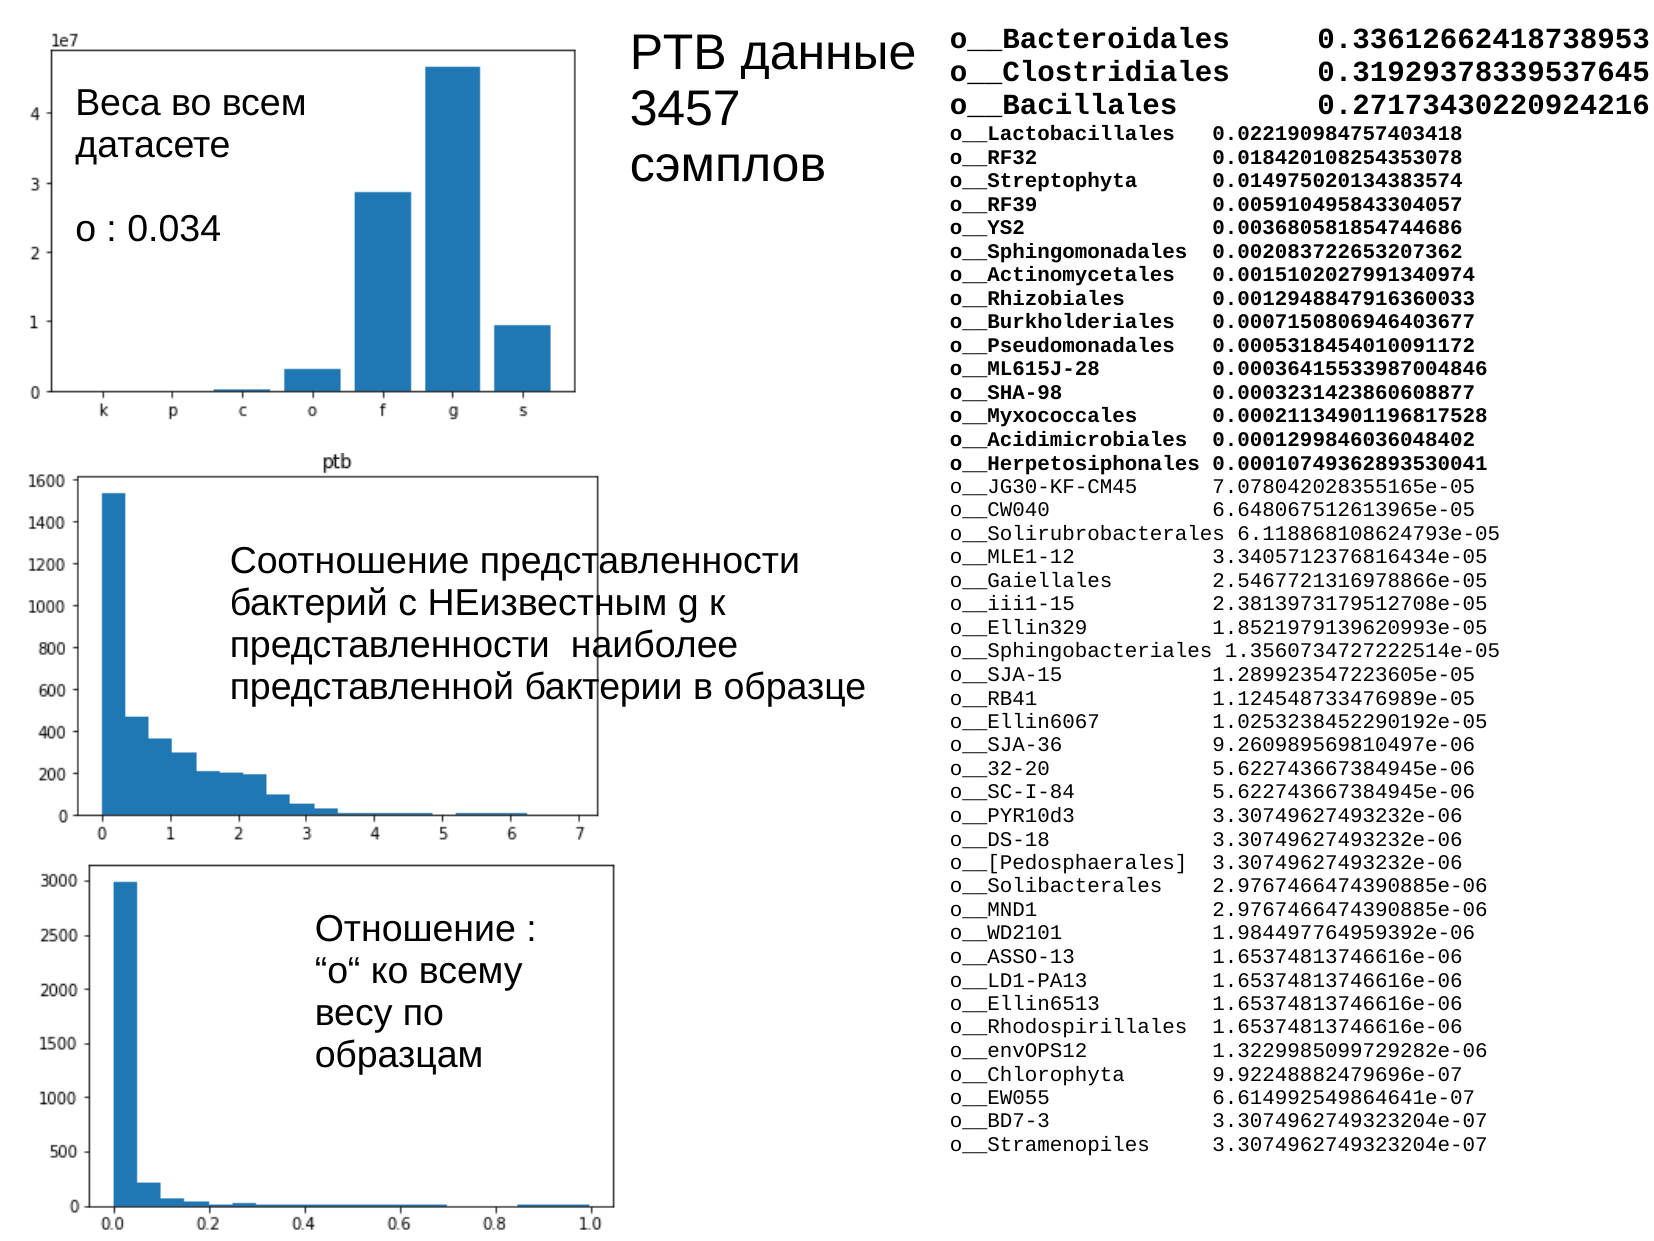

o__Bacteroidales 1132
o__Bacillales 2454
o__Clostridiales 30195
o__RF32 221
o__Actinomycetales 128
o__RF39 159
o__Streptophyta 328
o__YS2 152
o__Sphingomonadales 116
o__Rhizobiales 120
o__ML615J-28 14
o__CW040 24
o__SHA-98 105
o__Lactobacillales 104
o__Pseudomonadales 31
o__Solirubrobacterales 11
o__Burkholderiales 47
o__WD2101 1
o__MND1 3
o__Myxococcales 10
o__Acidimicrobiales 8
o__SC-I-84 2
o__JG30-KF-CM45 3
o__EW055 2
o__ASSO-13 1
o__SJA-15 1
o__Ellin6067 4
o__RB41 3
o__iii1-15 6
o__LD1-PA13 1
o__[Pedosphaerales] 1
o__envOPS12 1
o__Ellin6513 1
o__DS-18 1
o__MLE1-12 7
o__BD7-3 1
o__Sphingobacteriales 1
o__Ellin329 3
o__Herpetosiphonales 1
o__Gaiellales 2
o__Solibacterales 1
o__32-20 2
o__SJA-36 1
o__Stramenopiles 1
o__Rhodospirillales 1
o__PYR10d3 1
o__Chlorophyta 1
PTB данные
3457 сэмплов
o__Bacteroidales 0.33612662418738953
o__Clostridiales 0.31929378339537645
o__Bacillales 0.27173430220924216
o__Lactobacillales 0.022190984757403418
o__RF32 0.018420108254353078
o__Streptophyta 0.014975020134383574
o__RF39 0.005910495843304057
o__YS2 0.003680581854744686
o__Sphingomonadales 0.002083722653207362
o__Actinomycetales 0.0015102027991340974
o__Rhizobiales 0.0012948847916360033
o__Burkholderiales 0.0007150806946403677
o__Pseudomonadales 0.0005318454010091172
o__ML615J-28 0.00036415533987004846
o__SHA-98 0.0003231423860608877
o__Myxococcales 0.00021134901196817528
o__Acidimicrobiales 0.0001299846036048402
o__Herpetosiphonales 0.00010749362893530041
o__JG30-KF-CM45 7.078042028355165e-05
o__CW040 6.648067512613965e-05
o__Solirubrobacterales 6.118868108624793e-05
o__MLE1-12 3.3405712376816434e-05
o__Gaiellales 2.5467721316978866e-05
o__iii1-15 2.3813973179512708e-05
o__Ellin329 1.8521979139620993e-05
o__Sphingobacteriales 1.3560734727222514e-05
o__SJA-15 1.289923547223605e-05
o__RB41 1.124548733476989e-05
o__Ellin6067 1.0253238452290192e-05
o__SJA-36 9.260989569810497e-06
o__32-20 5.622743667384945e-06
o__SC-I-84 5.622743667384945e-06
o__PYR10d3 3.30749627493232e-06
o__DS-18 3.30749627493232e-06
o__[Pedosphaerales] 3.30749627493232e-06
o__Solibacterales 2.9767466474390885e-06
o__MND1 2.9767466474390885e-06
o__WD2101 1.984497764959392e-06
o__ASSO-13 1.65374813746616e-06
o__LD1-PA13 1.65374813746616e-06
o__Ellin6513 1.65374813746616e-06
o__Rhodospirillales 1.65374813746616e-06
o__envOPS12 1.3229985099729282e-06
o__Chlorophyta 9.92248882479696e-07
o__EW055 6.614992549864641e-07
o__BD7-3 3.3074962749323204e-07
o__Stramenopiles 3.3074962749323204e-07
Веса во всем датасете
o : 0.034
Соотношение представленности бактерий с НЕизвестным g к представленности наиболее представленной бактерии в образце
Отношение : “o“ ко всему весу по образцам